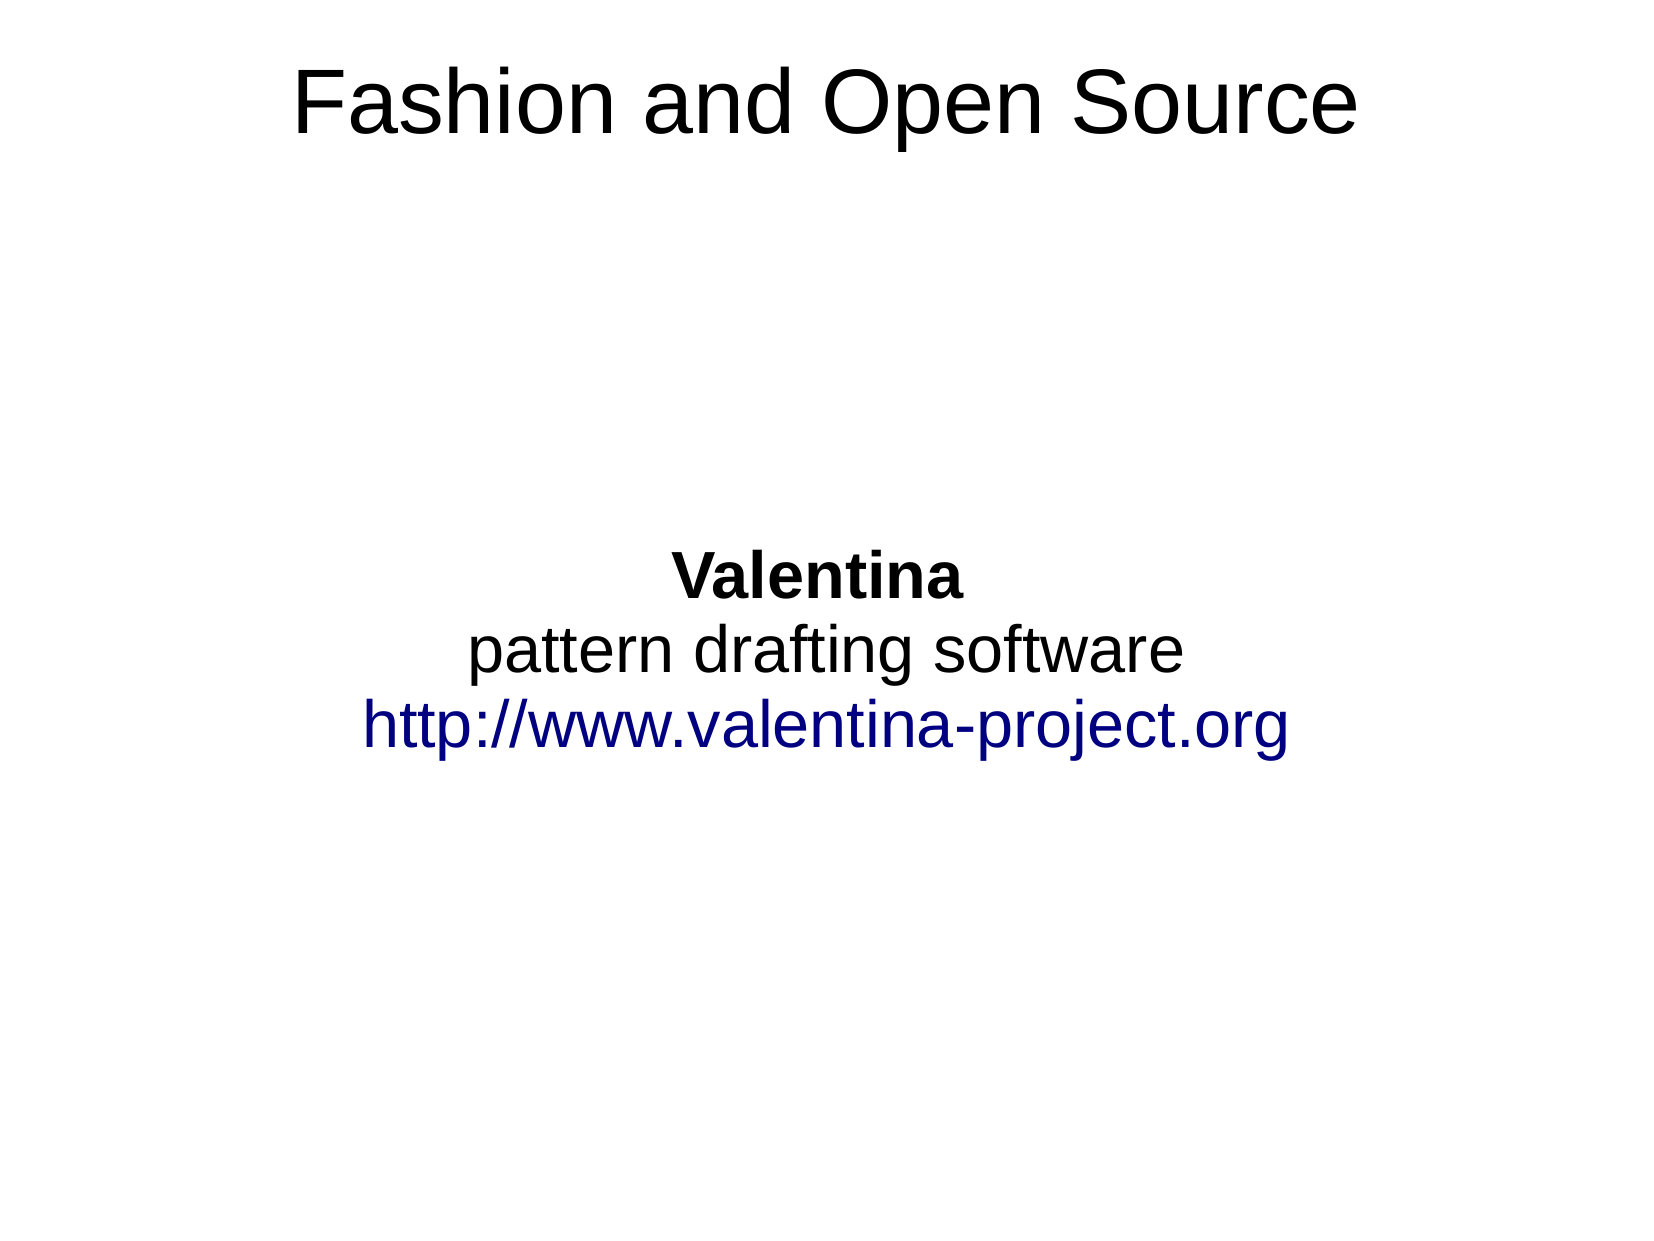

# Fashion and Open Source
Valentina
pattern drafting software
http://www.valentina-project.org